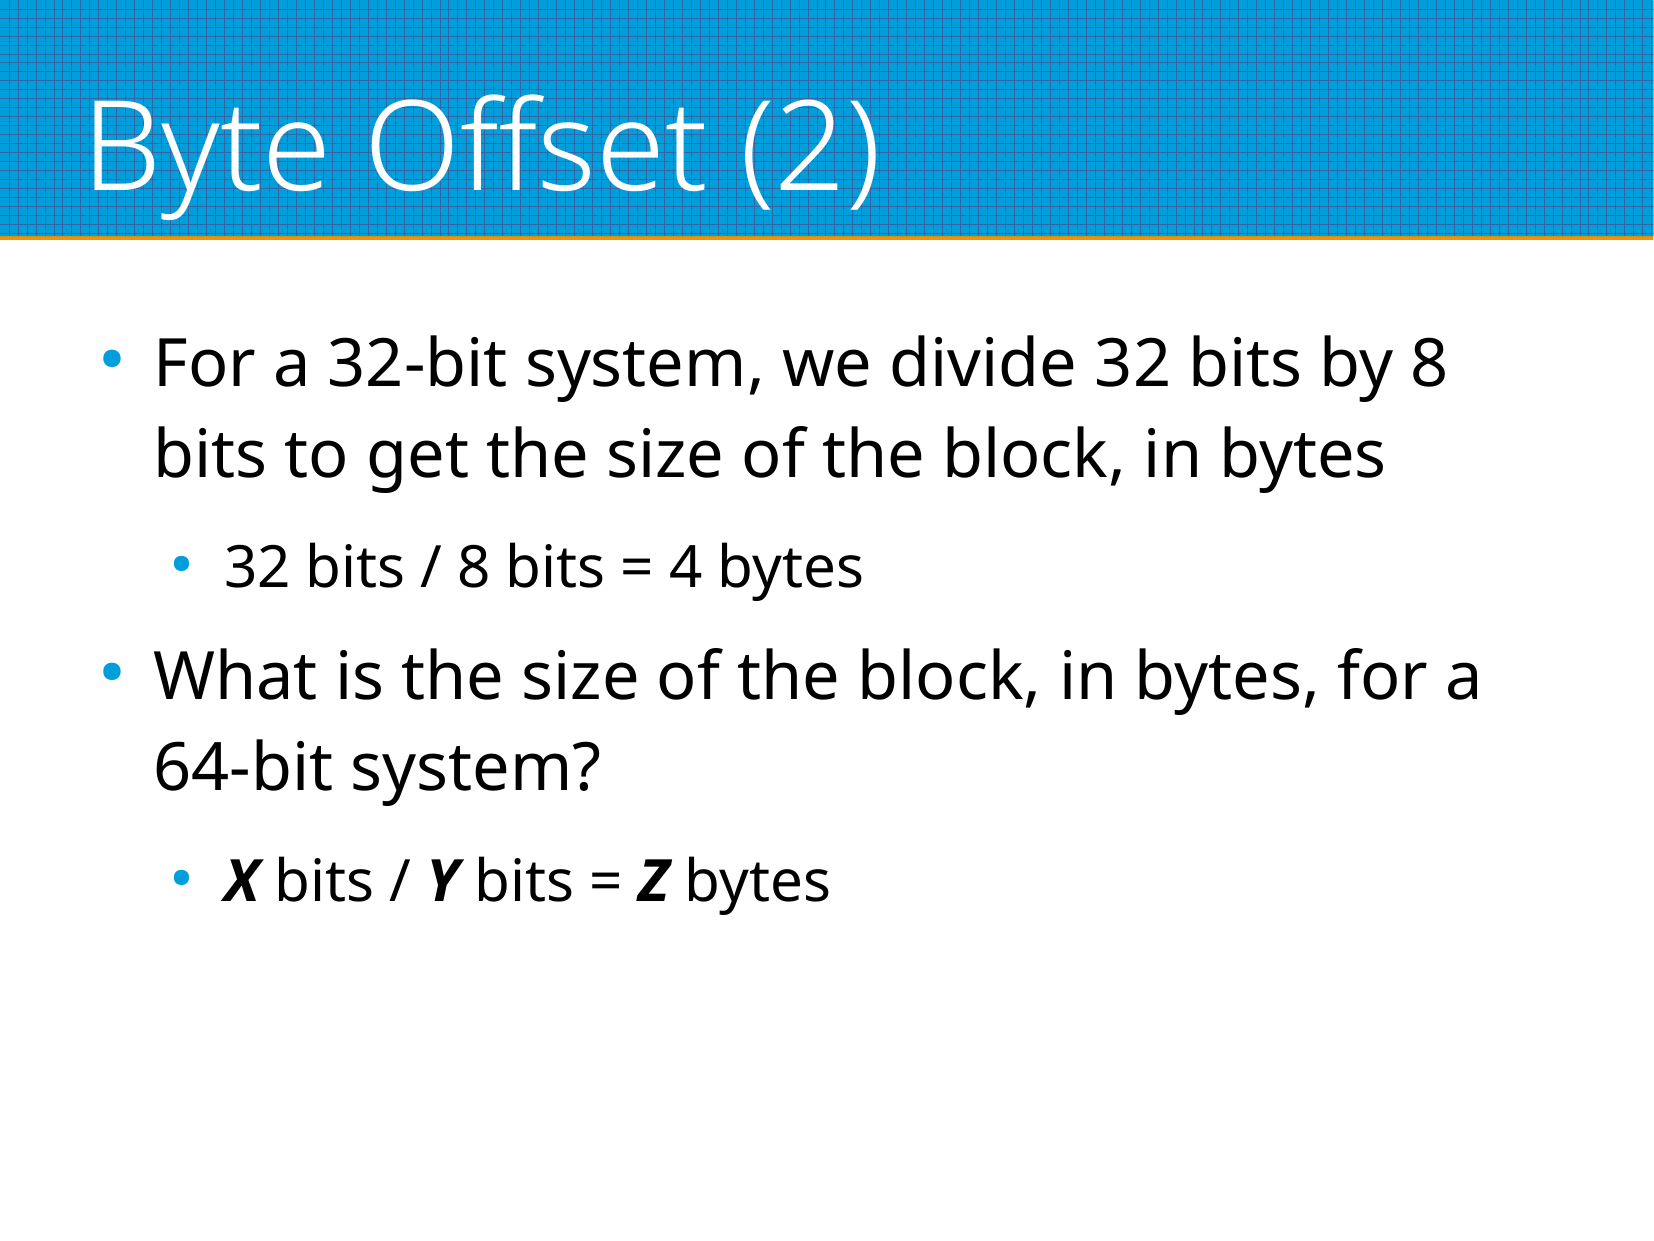

# Byte Offset (2)
For a 32-bit system, we divide 32 bits by 8 bits to get the size of the block, in bytes
32 bits / 8 bits = 4 bytes
What is the size of the block, in bytes, for a 64-bit system?
X bits / Y bits = Z bytes